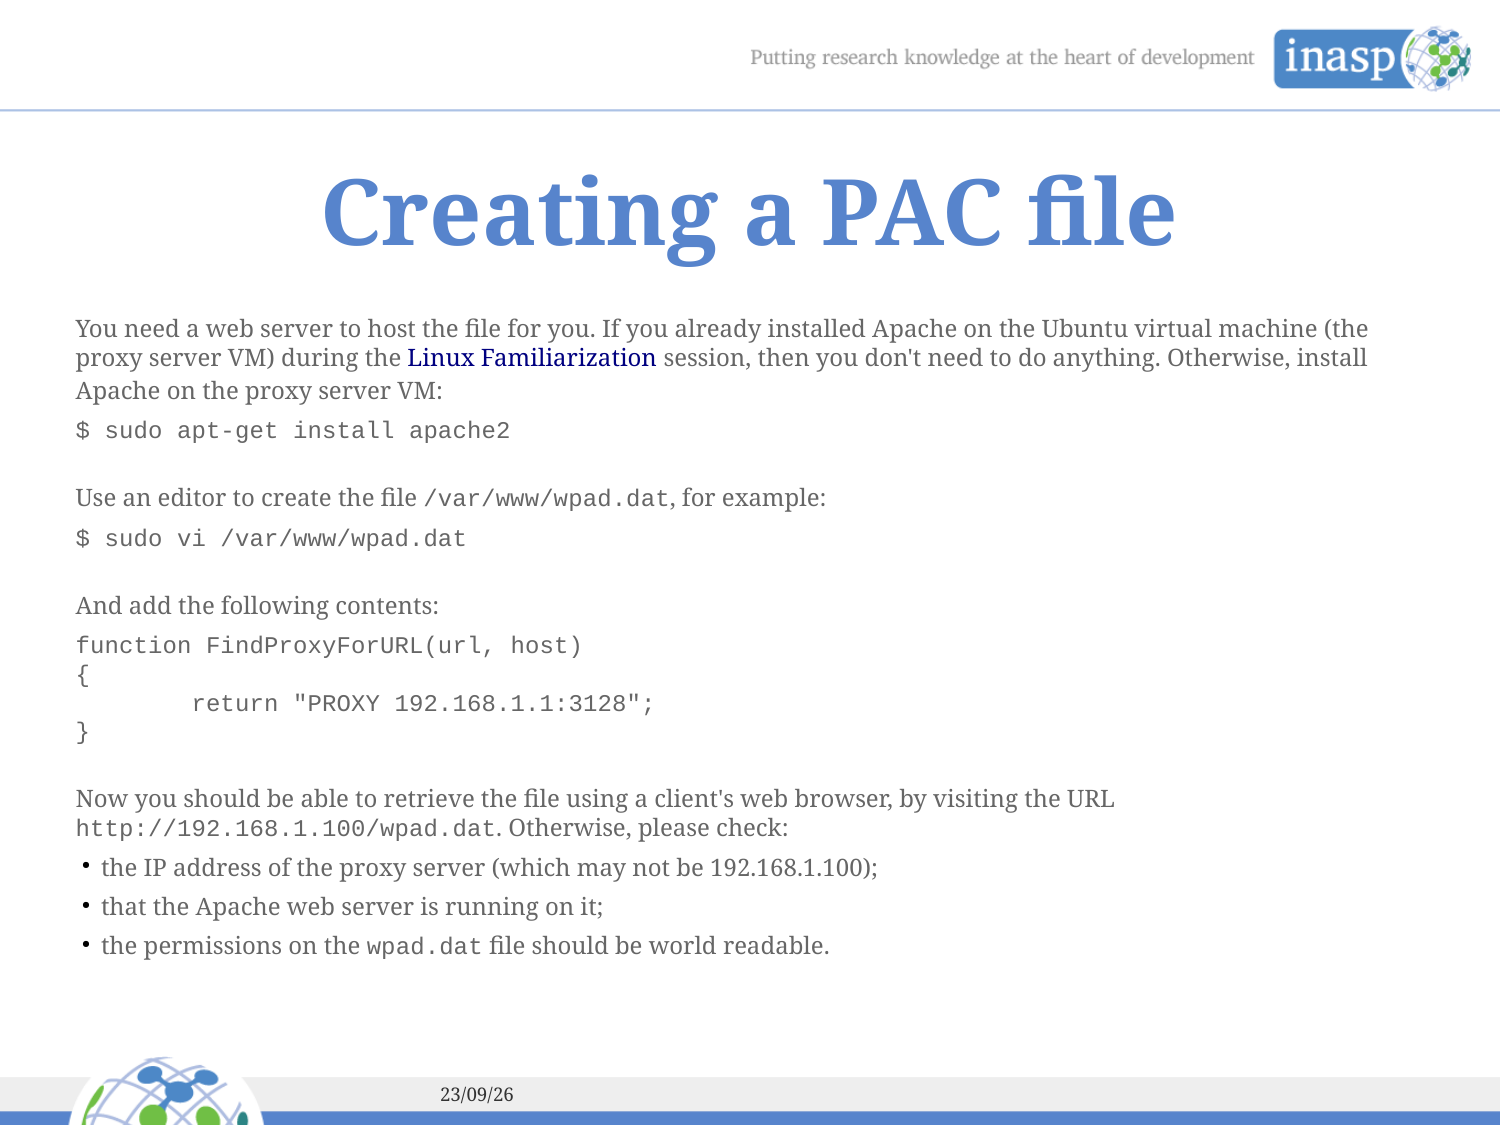

# Creating a PAC file
You need a web server to host the file for you. If you already installed Apache on the Ubuntu virtual machine (the proxy server VM) during the Linux Familiarization session, then you don't need to do anything. Otherwise, install Apache on the proxy server VM:
$ sudo apt-get install apache2
Use an editor to create the file /var/www/wpad.dat, for example:
$ sudo vi /var/www/wpad.dat
And add the following contents:
function FindProxyForURL(url, host)
{
 return "PROXY 192.168.1.1:3128";
}
Now you should be able to retrieve the file using a client's web browser, by visiting the URL http://192.168.1.100/wpad.dat. Otherwise, please check:
the IP address of the proxy server (which may not be 192.168.1.100);
that the Apache web server is running on it;
the permissions on the wpad.dat file should be world readable.